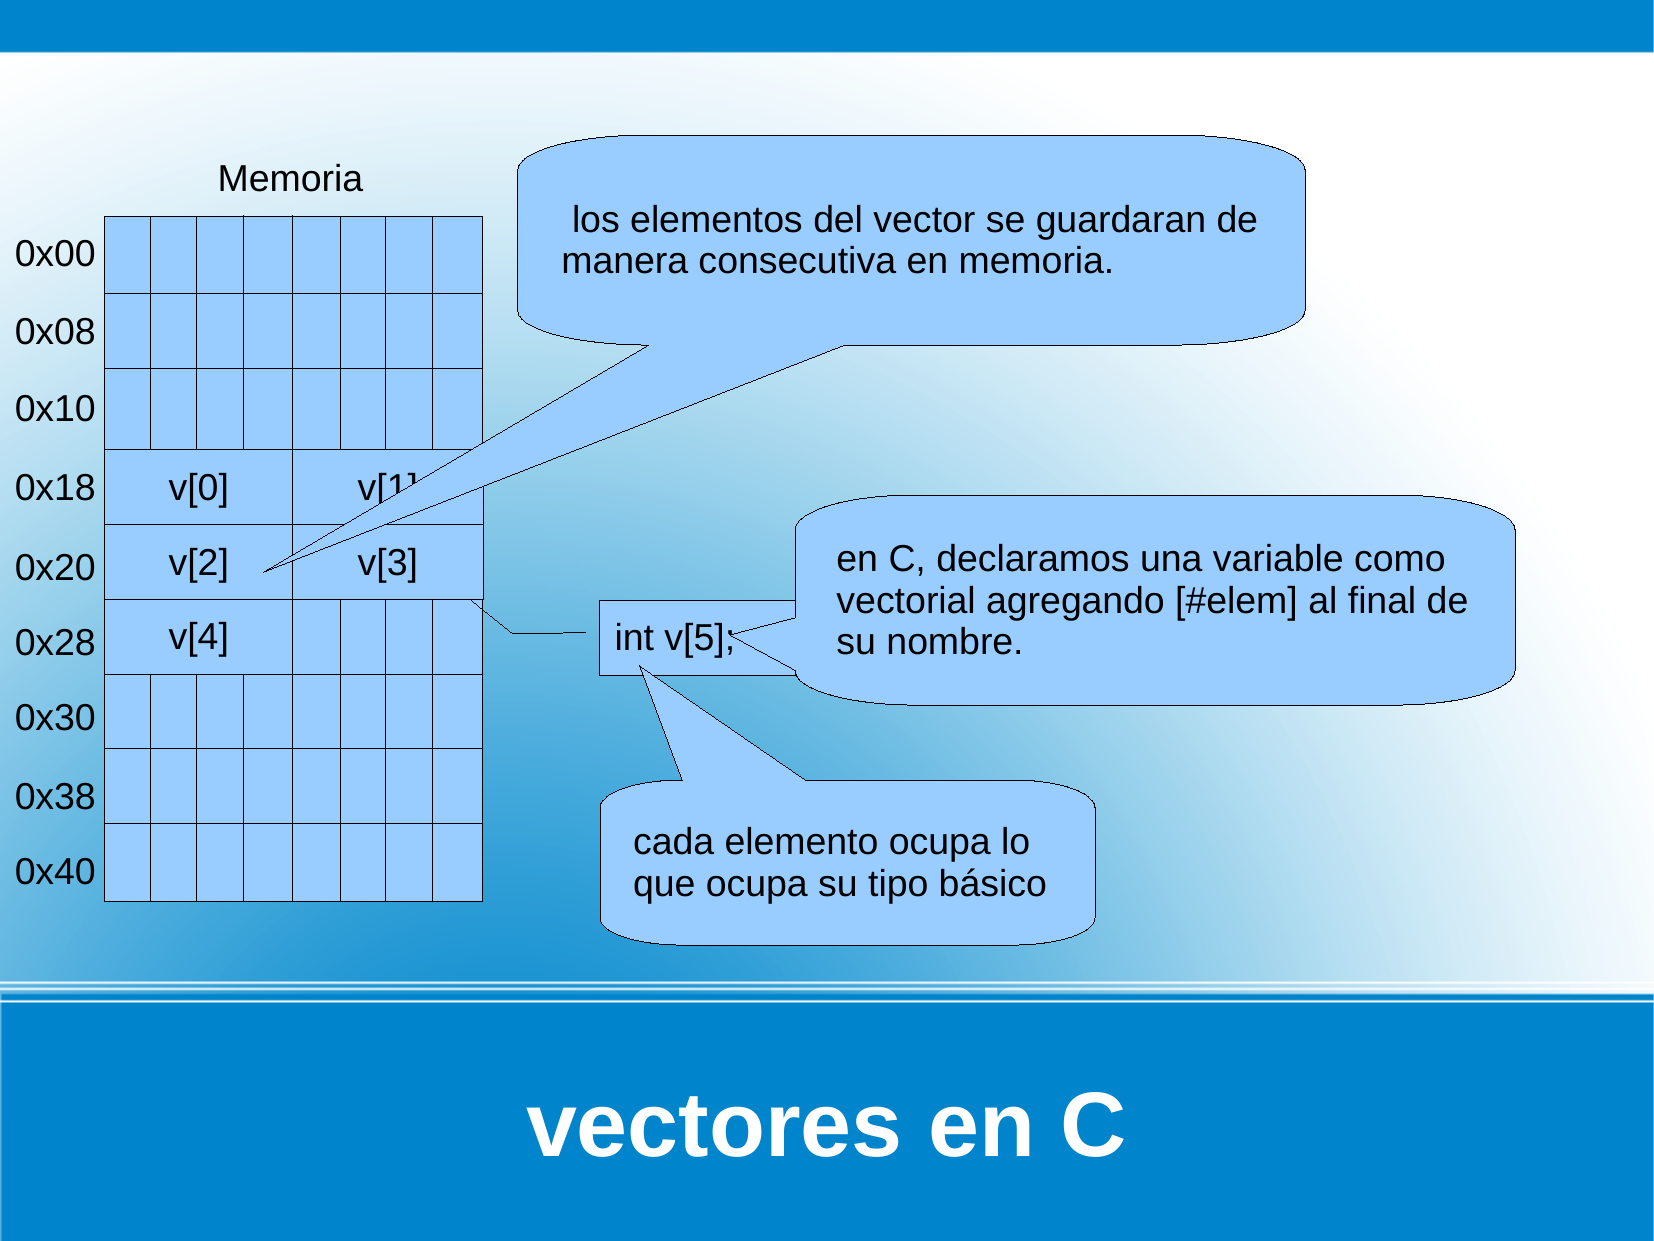

los elementos del vector se guardaran de manera consecutiva en memoria.
Memoria
0x00
0x08
0x10
v[0]
v[1]
0x18
en C, declaramos una variable como vectorial agregando [#elem] al final de su nombre.
v[2]
v[3]
0x20
v[4]
int v[5];
0x28
0x30
0x38
cada elemento ocupa lo que ocupa su tipo básico
0x40
# vectores en C